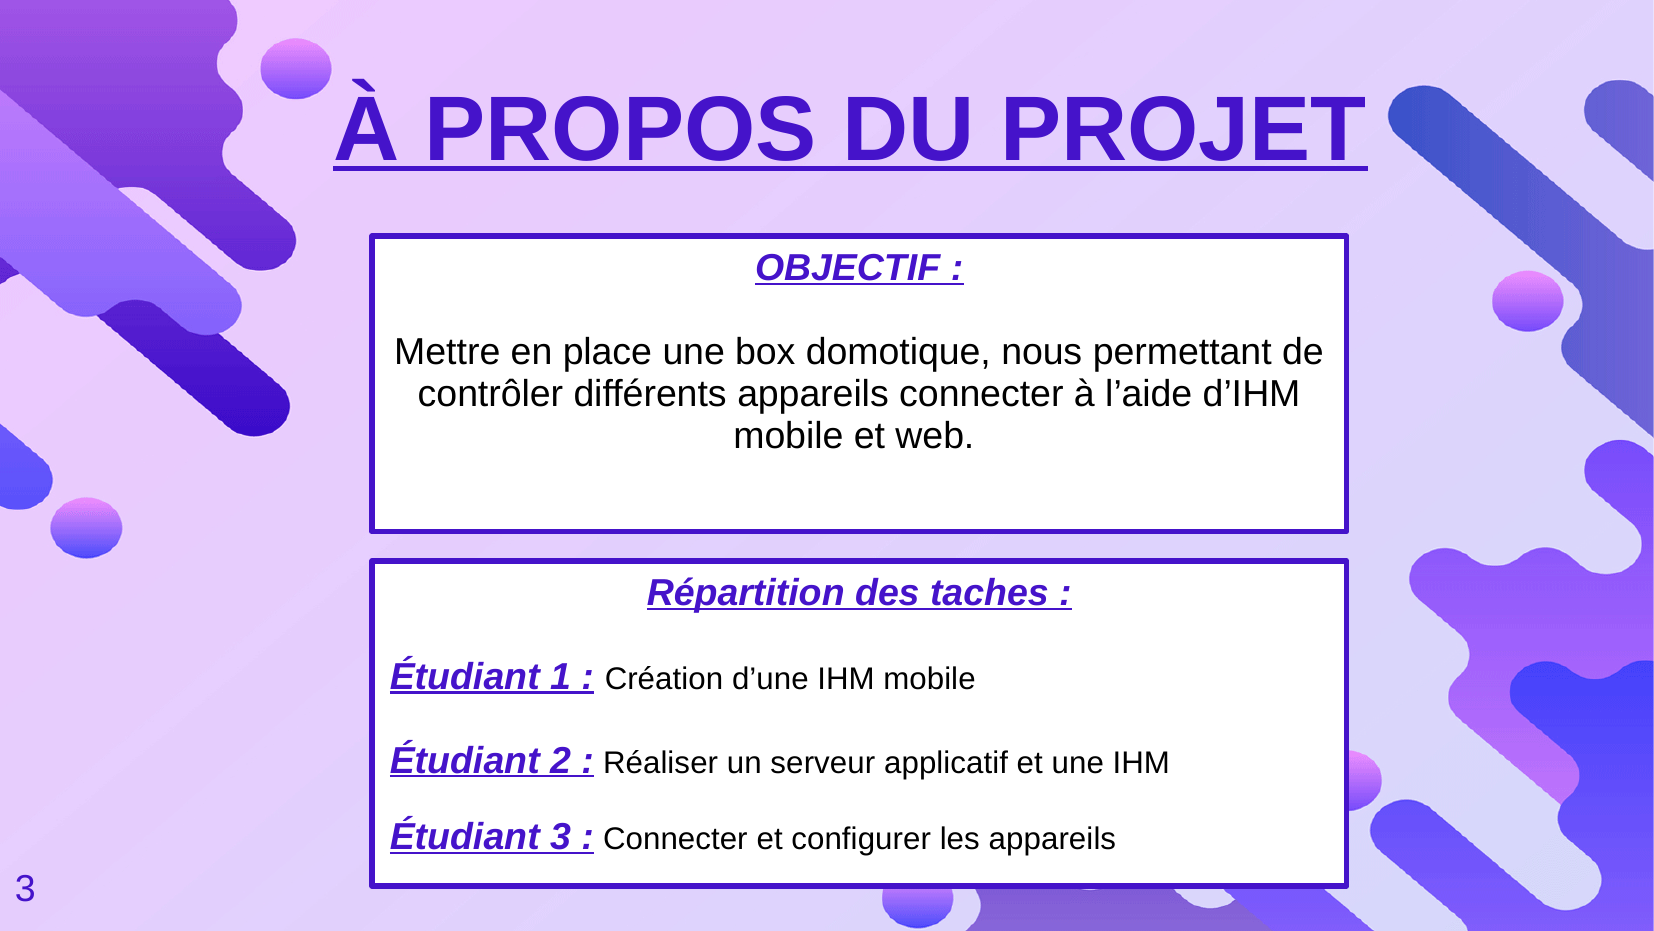

# À PROPOS DU PROJET
OBJECTIF :
Mettre en place une box domotique, nous permettant de contrôler différents appareils connecter à l’aide d’IHM mobile et web.
Répartition des taches :
Étudiant 1 : Création d’une IHM mobile
Étudiant 2 : Réaliser un serveur applicatif et une IHM
Étudiant 3 : Connecter et configurer les appareils
3